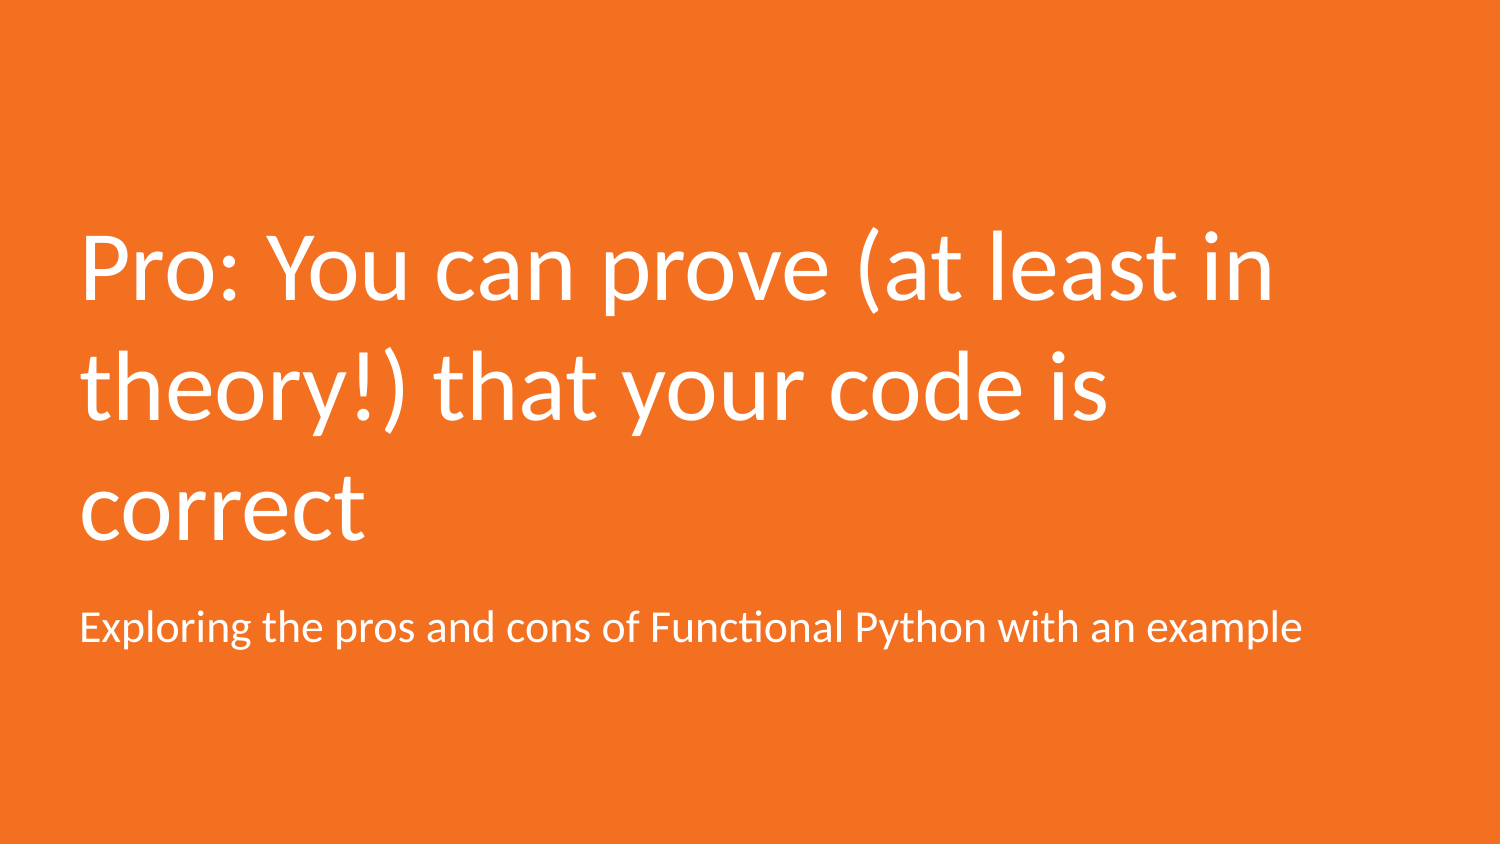

# Pro: You can prove (at least in theory!) that your code is correct
Exploring the pros and cons of Functional Python with an example